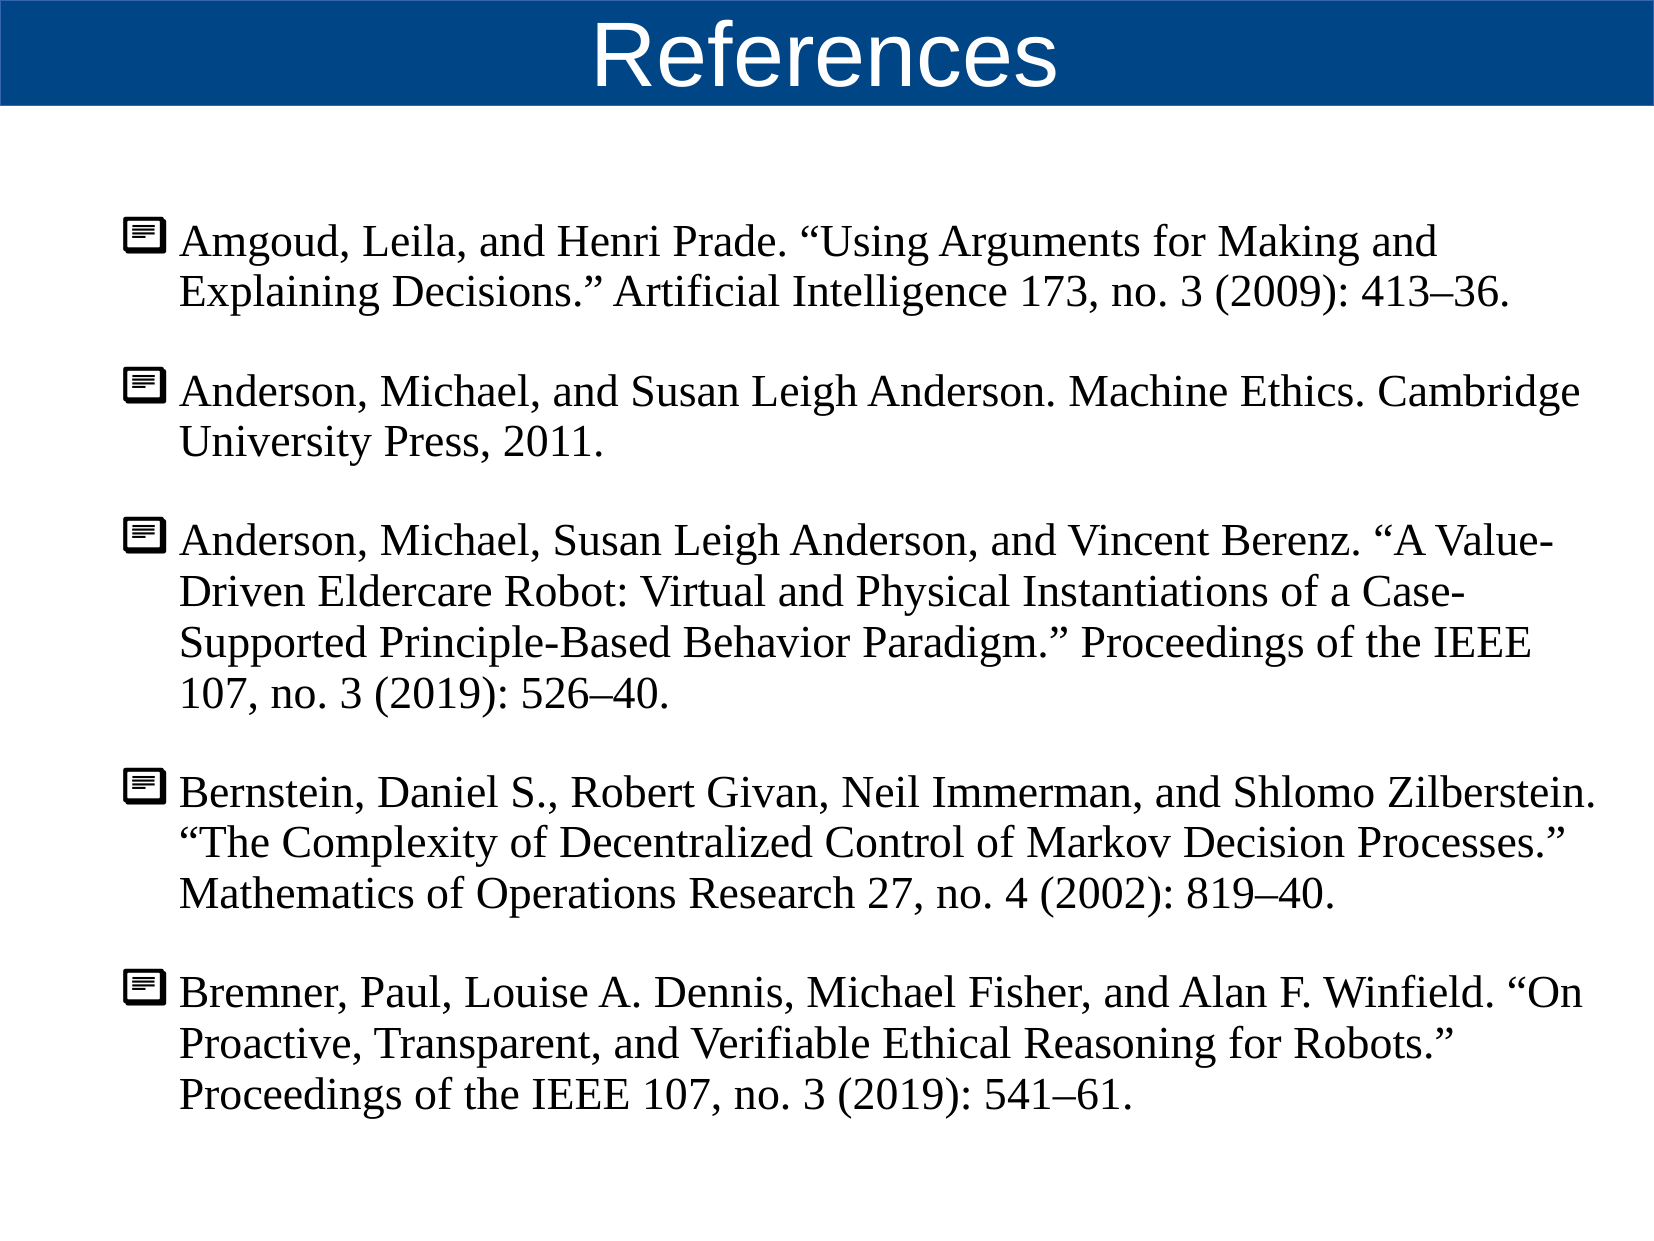

# References
Amgoud, Leila, and Henri Prade. “Using Arguments for Making and Explaining Decisions.” Artificial Intelligence 173, no. 3 (2009): 413–36.
Anderson, Michael, and Susan Leigh Anderson. Machine Ethics. Cambridge University Press, 2011.
Anderson, Michael, Susan Leigh Anderson, and Vincent Berenz. “A Value-Driven Eldercare Robot: Virtual and Physical Instantiations of a Case-Supported Principle-Based Behavior Paradigm.” Proceedings of the IEEE 107, no. 3 (2019): 526–40.
Bernstein, Daniel S., Robert Givan, Neil Immerman, and Shlomo Zilberstein. “The Complexity of Decentralized Control of Markov Decision Processes.” Mathematics of Operations Research 27, no. 4 (2002): 819–40.
Bremner, Paul, Louise A. Dennis, Michael Fisher, and Alan F. Winfield. “On Proactive, Transparent, and Verifiable Ethical Reasoning for Robots.” Proceedings of the IEEE 107, no. 3 (2019): 541–61.